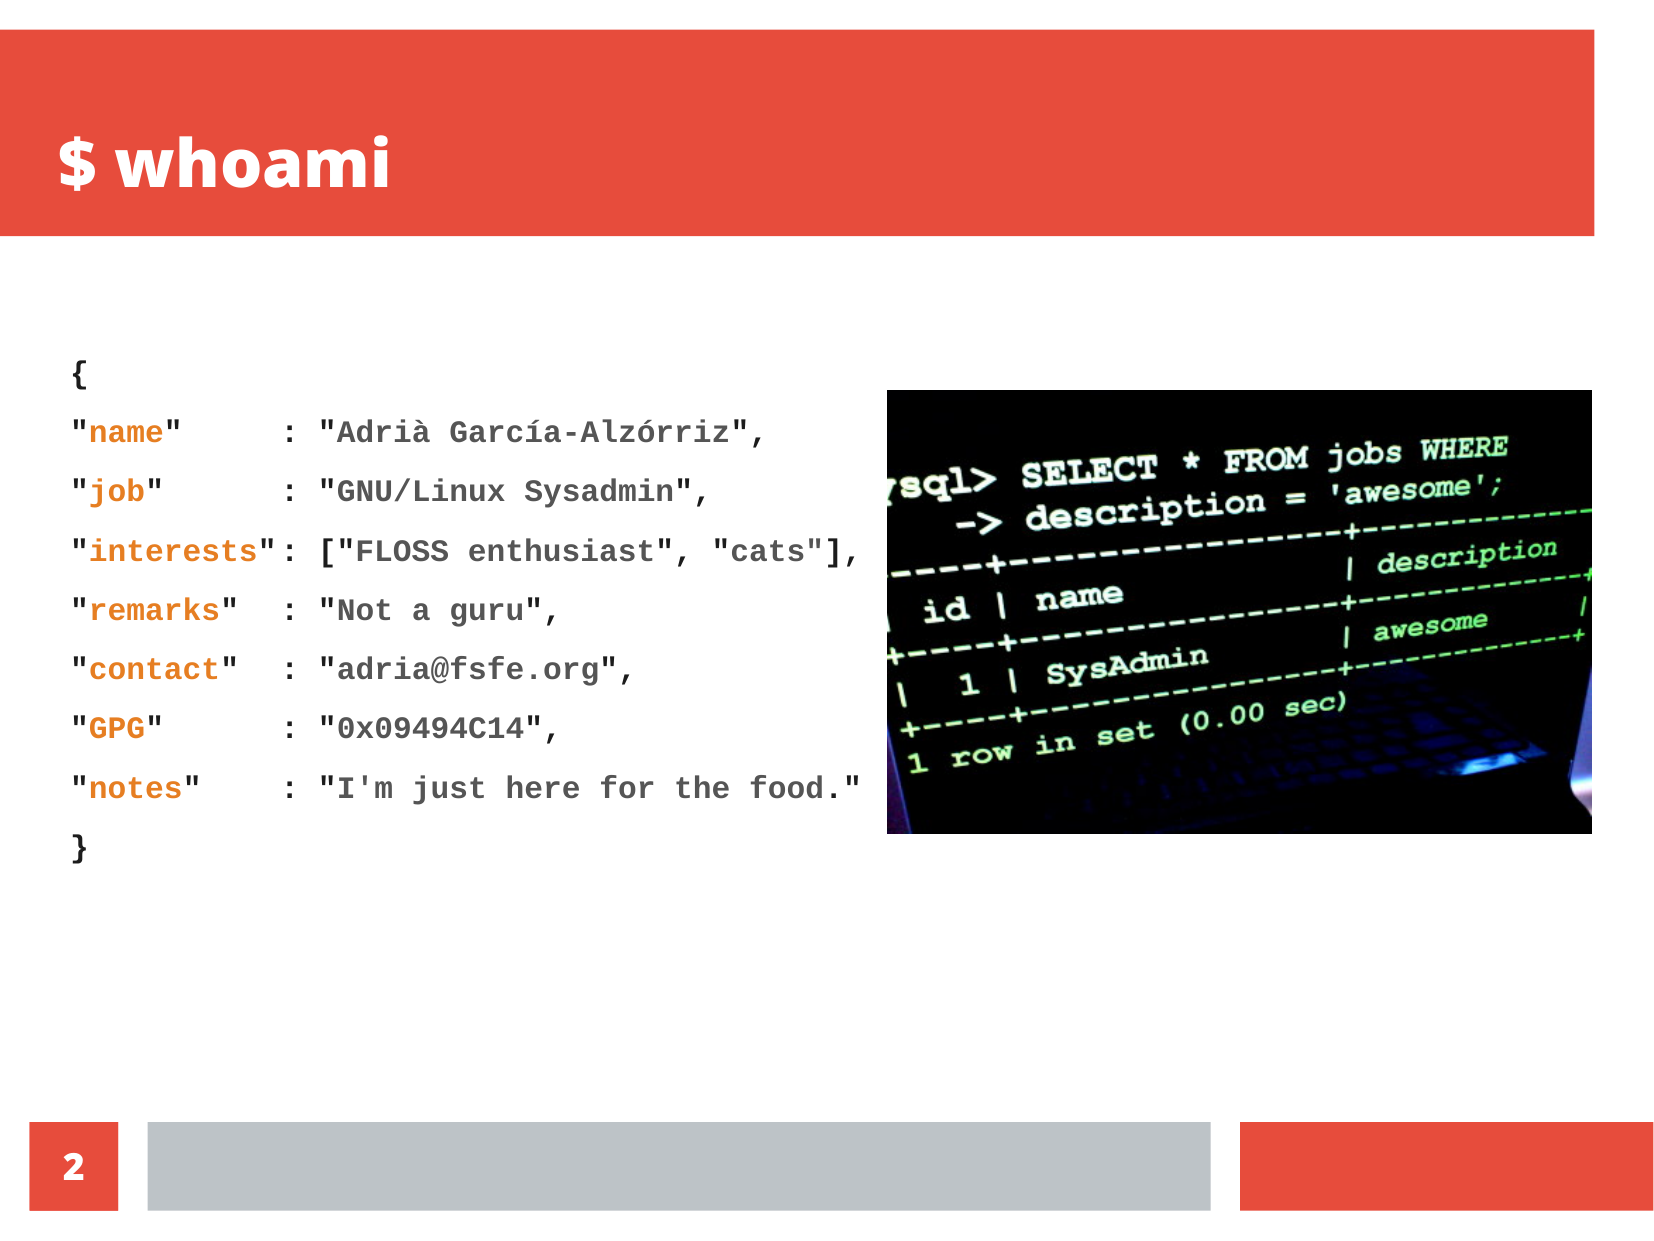

# $ whoami
{
"name"		: "Adrià García-Alzórriz",
"job"		: "GNU/Linux Sysadmin",
"interests"	: ["FLOSS enthusiast", "cats"],
"remarks"	: "Not a guru",
"contact"	: "adria@fsfe.org",
"GPG"		: "0x09494C14",
"notes"		: "I'm just here for the food."
}
2